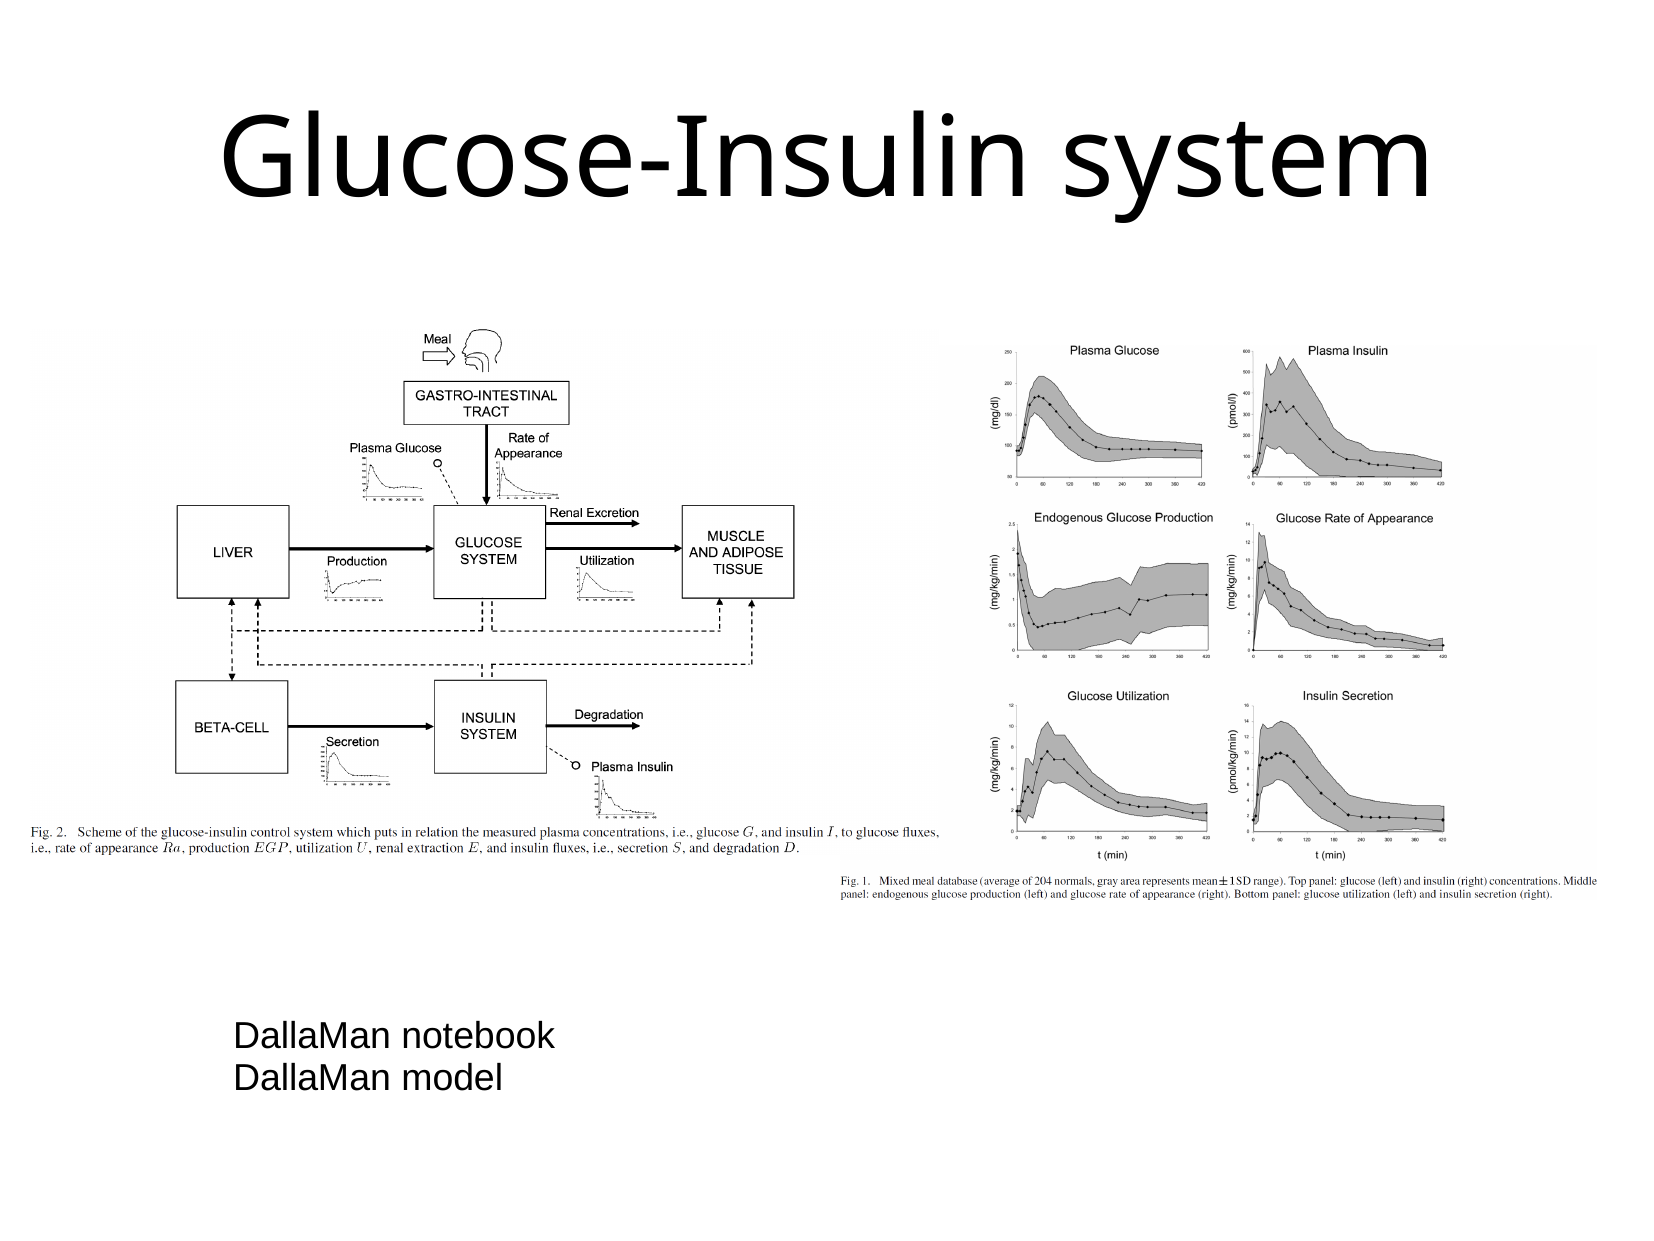

# Glucose-Insulin system
DallaMan notebook
DallaMan model